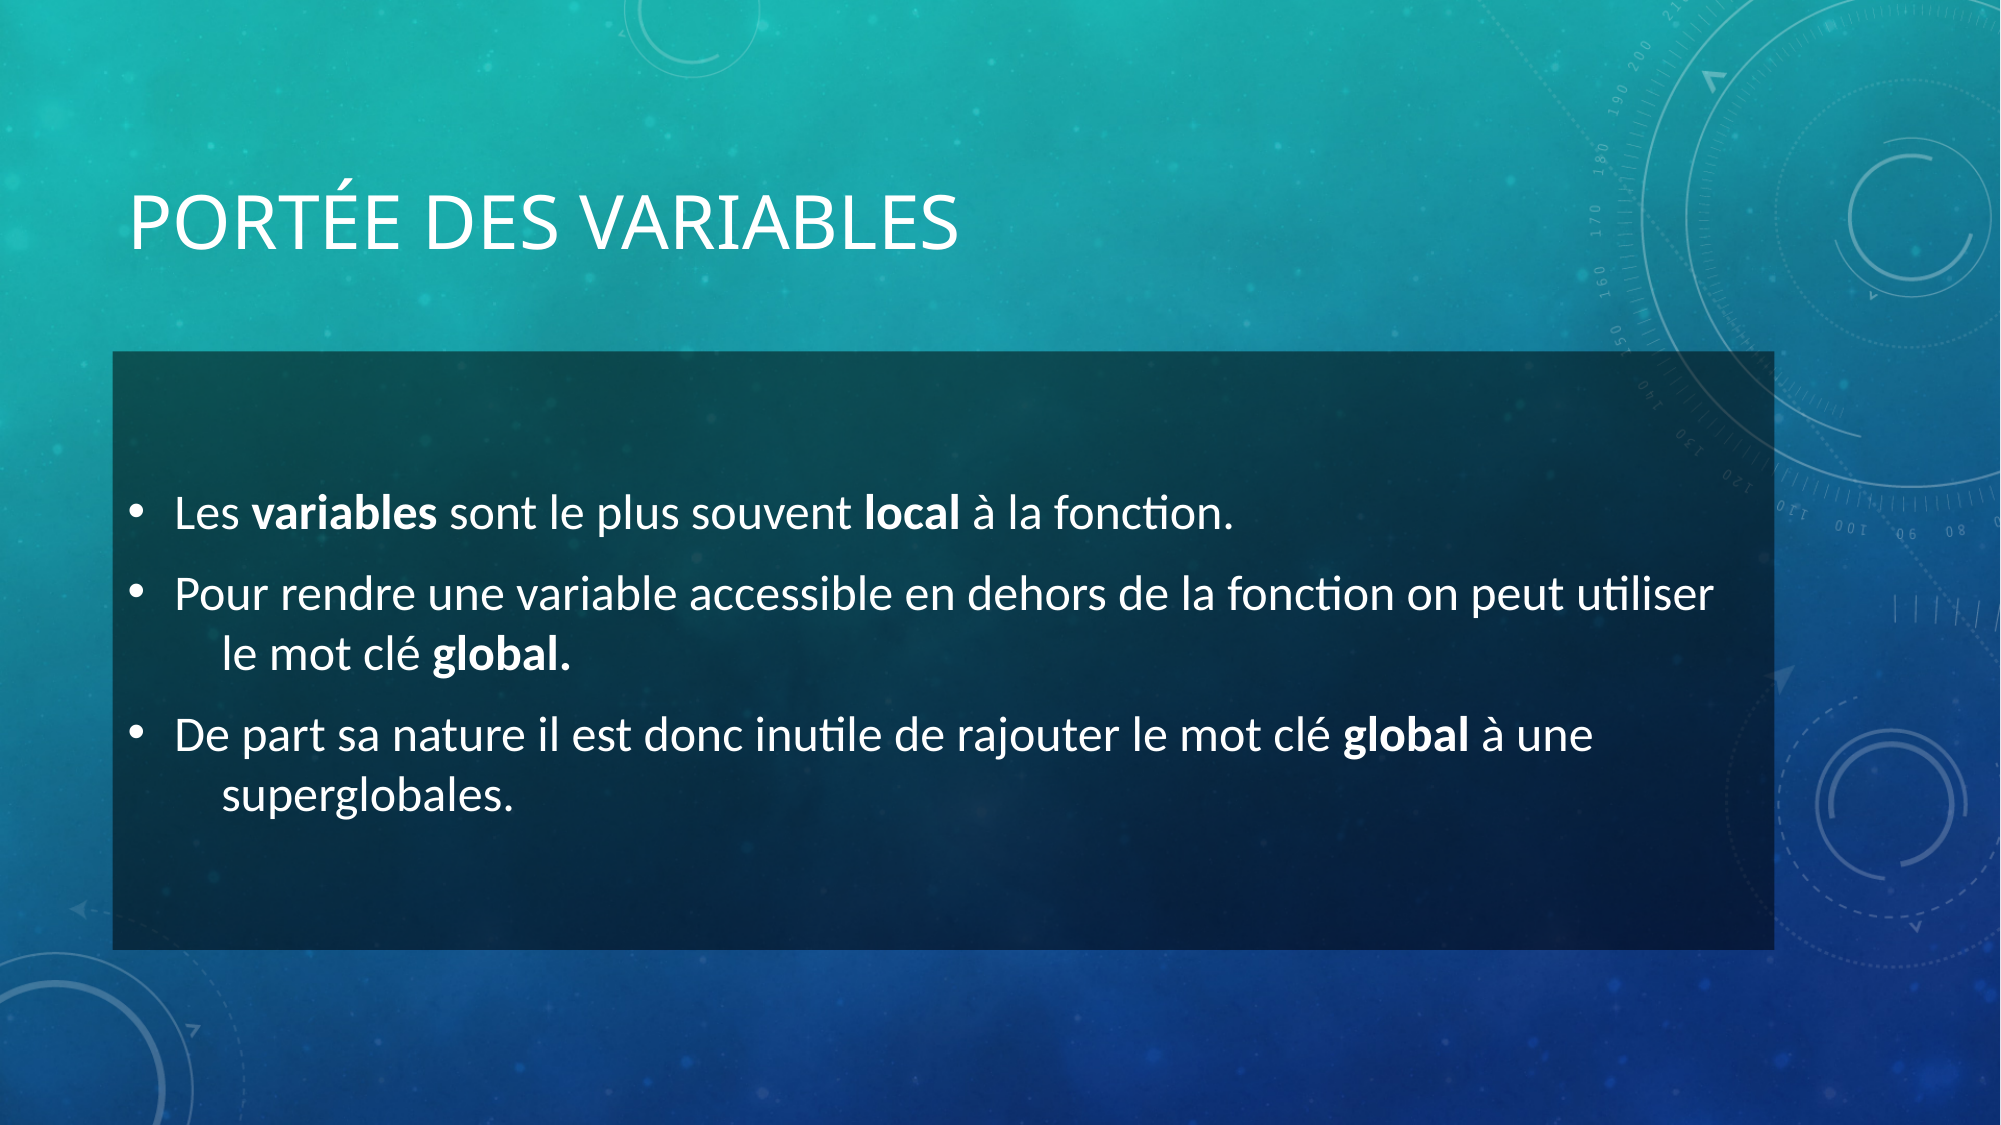

# Portée des variables
Les variables sont le plus souvent local à la fonction.
Pour rendre une variable accessible en dehors de la fonction on peut utiliser le mot clé global.
De part sa nature il est donc inutile de rajouter le mot clé global à une superglobales.